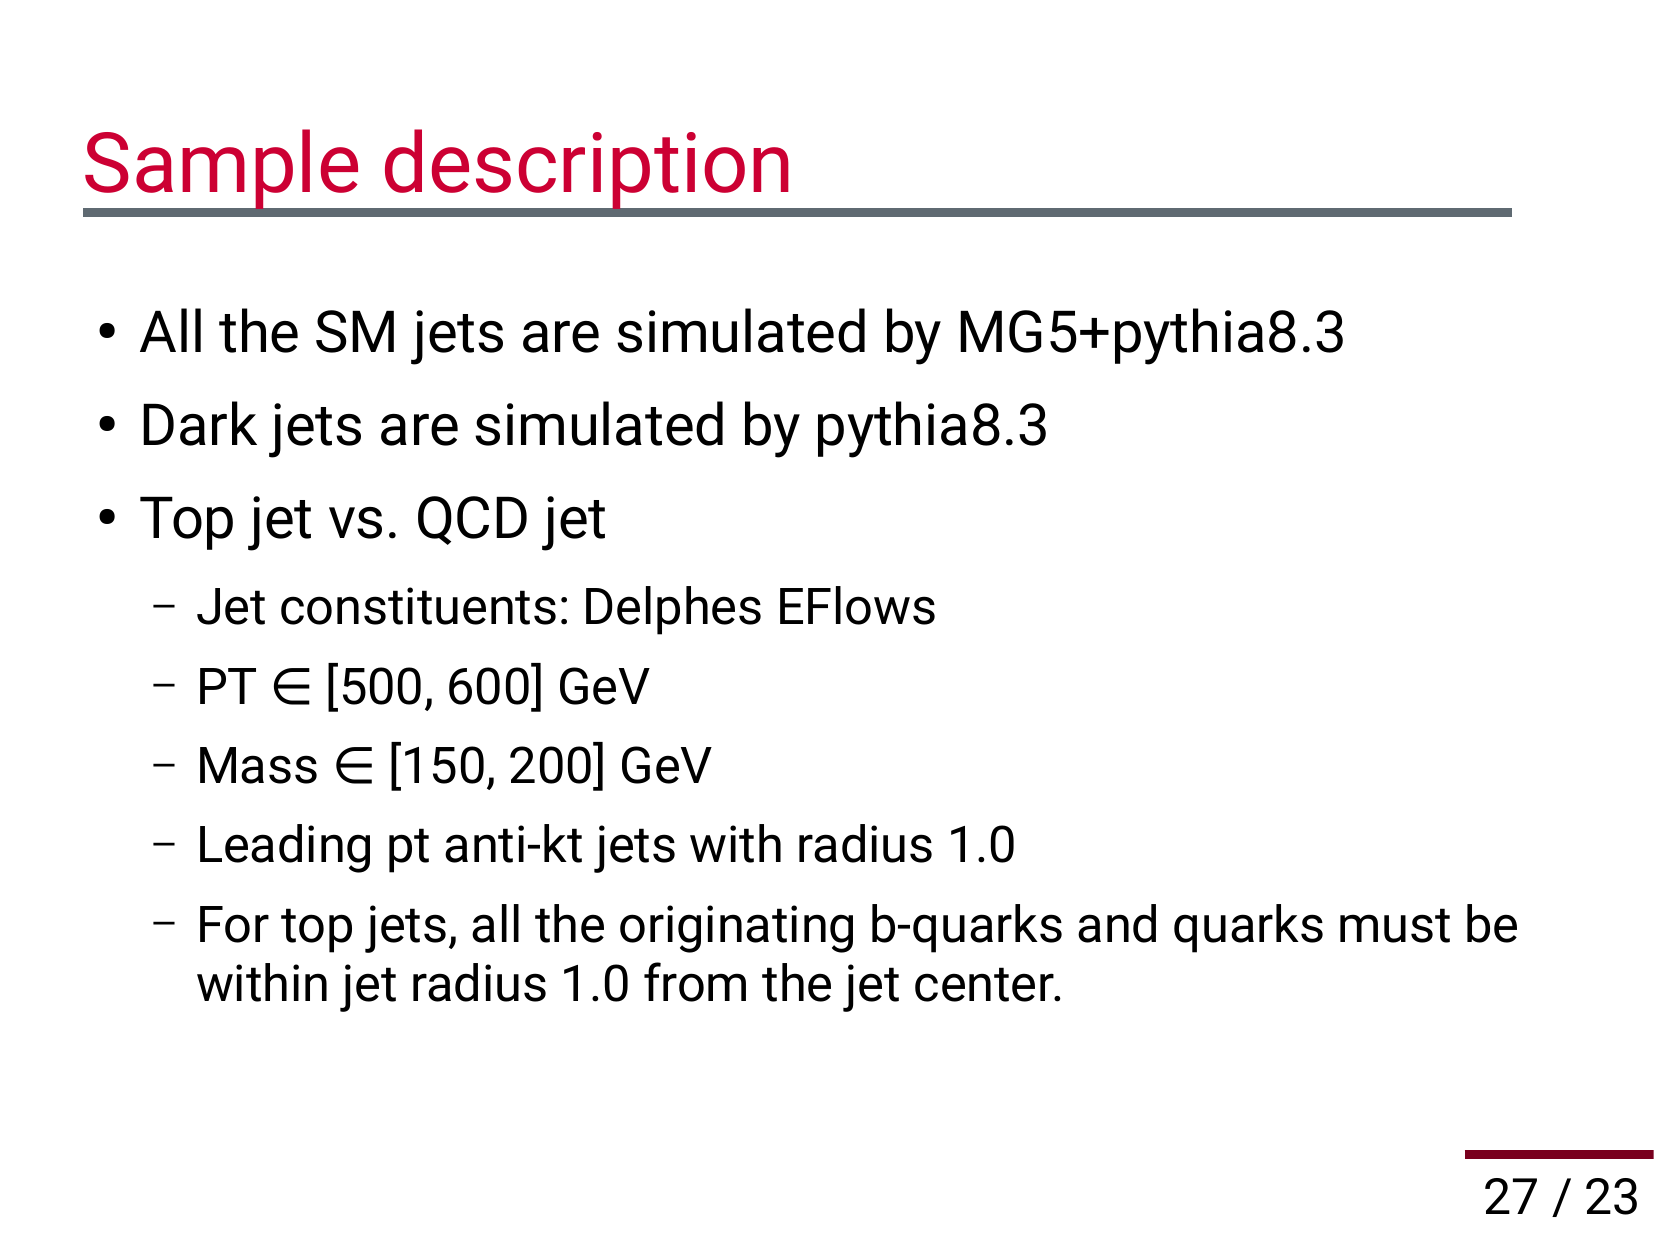

# Sample description
All the SM jets are simulated by MG5+pythia8.3
Dark jets are simulated by pythia8.3
Top jet vs. QCD jet
Jet constituents: Delphes EFlows
PT ∈ [500, 600] GeV
Mass ∈ [150, 200] GeV
Leading pt anti-kt jets with radius 1.0
For top jets, all the originating b-quarks and quarks must be within jet radius 1.0 from the jet center.
27